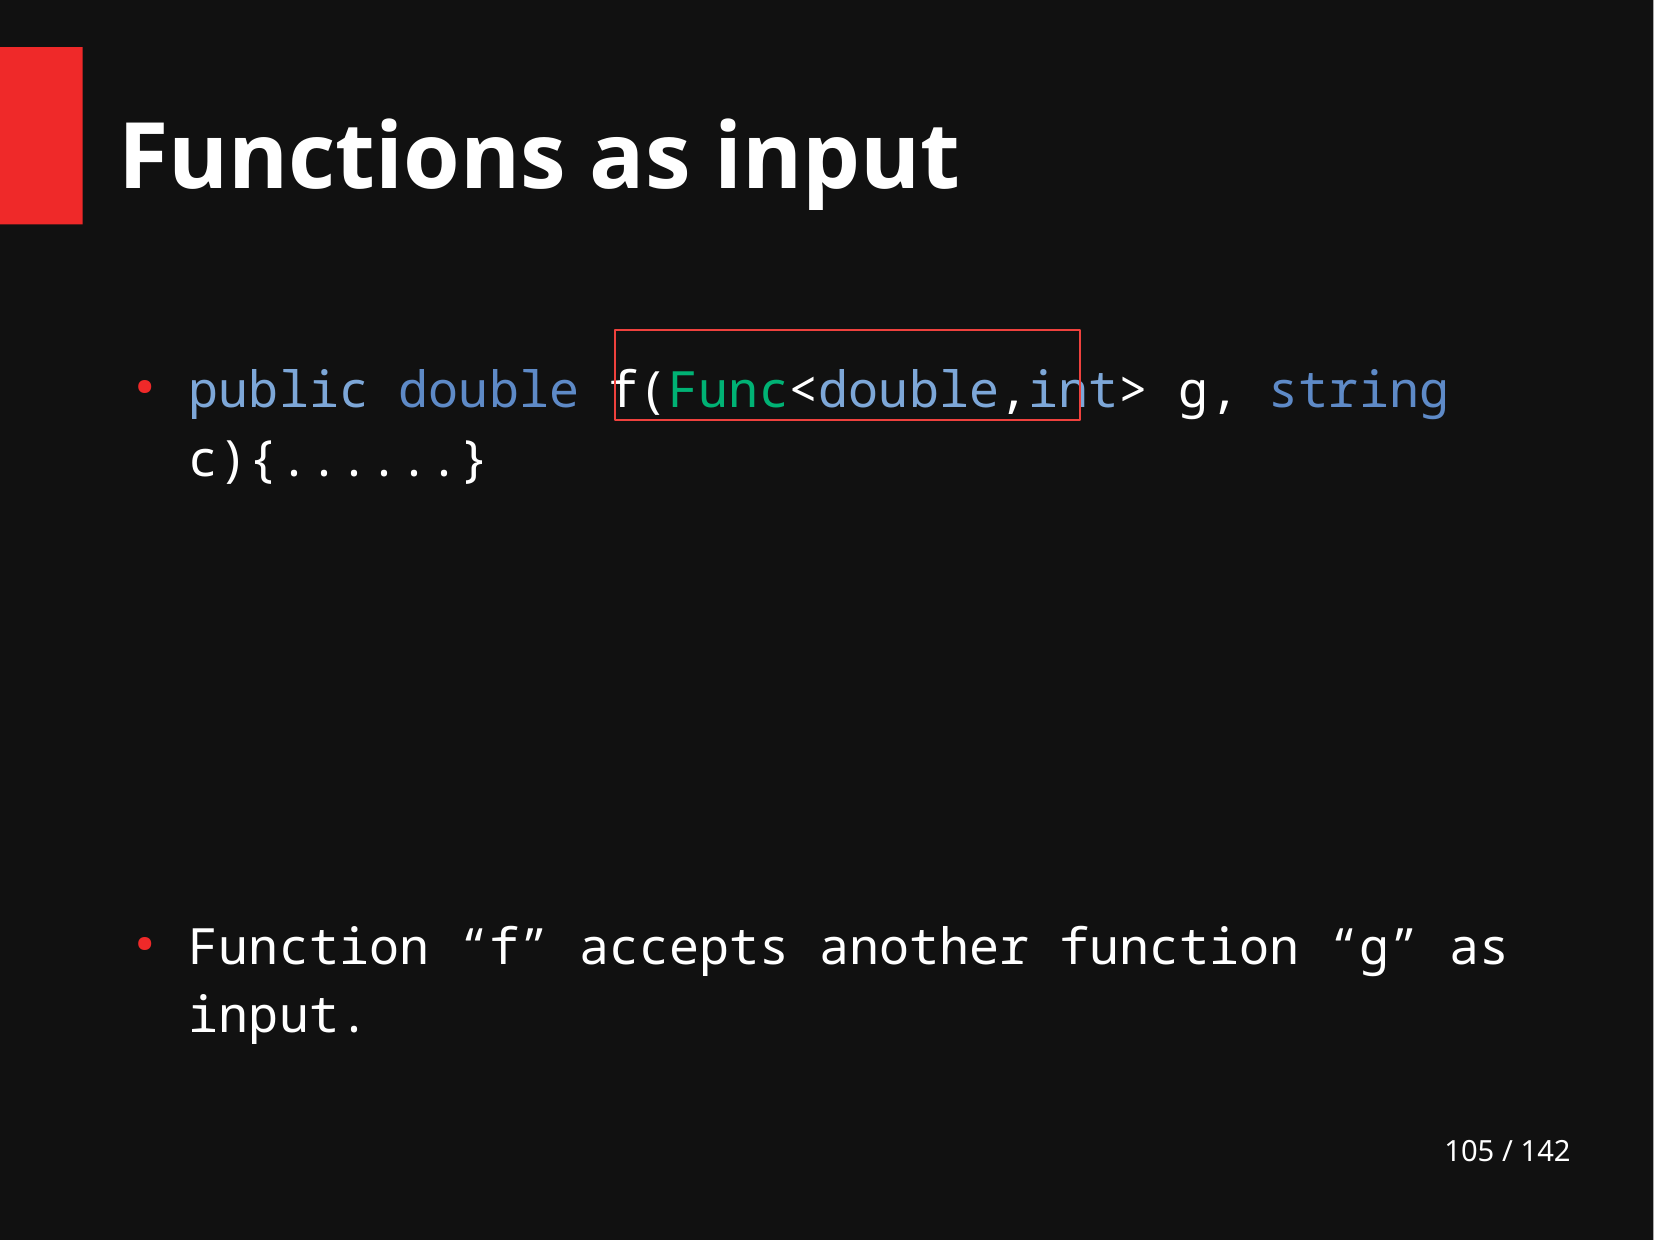

Functions as input
# public double f(Func<double,int> g, string c){......}
Function “f” accepts another function “g” as input.
105